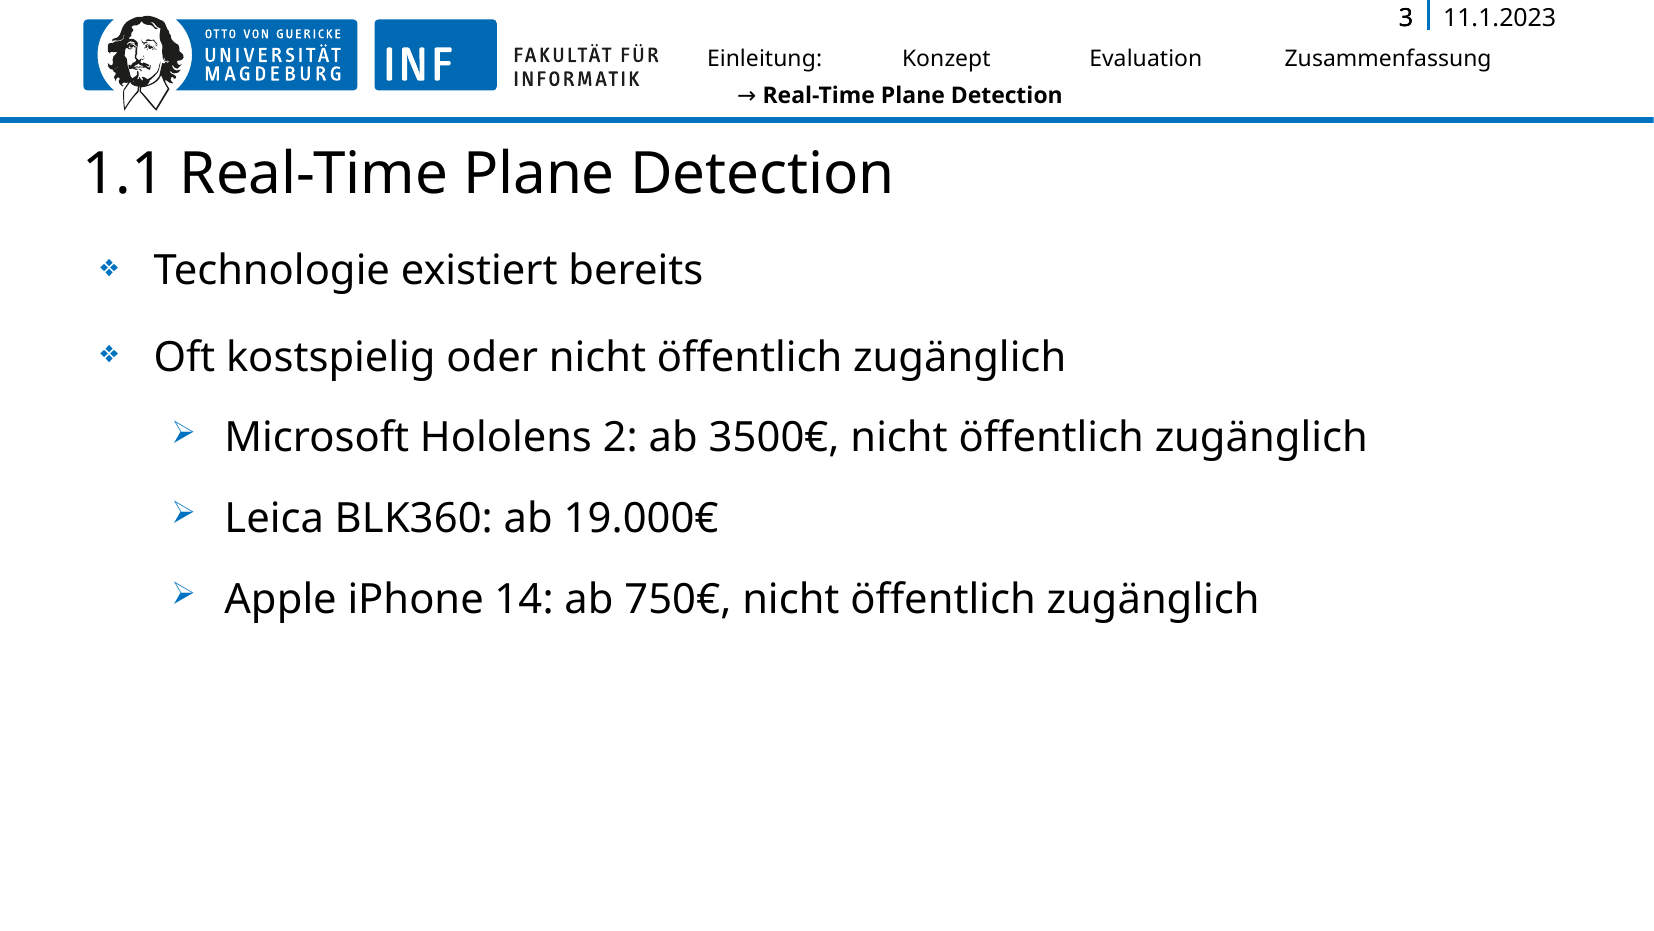

3
11.1.2023
# 1.1 Real-Time Plane Detection
Technologie existiert bereits
Oft kostspielig oder nicht öffentlich zugänglich
Microsoft Hololens 2: ab 3500€, nicht öffentlich zugänglich
Leica BLK360: ab 19.000€
Apple iPhone 14: ab 750€, nicht öffentlich zugänglich